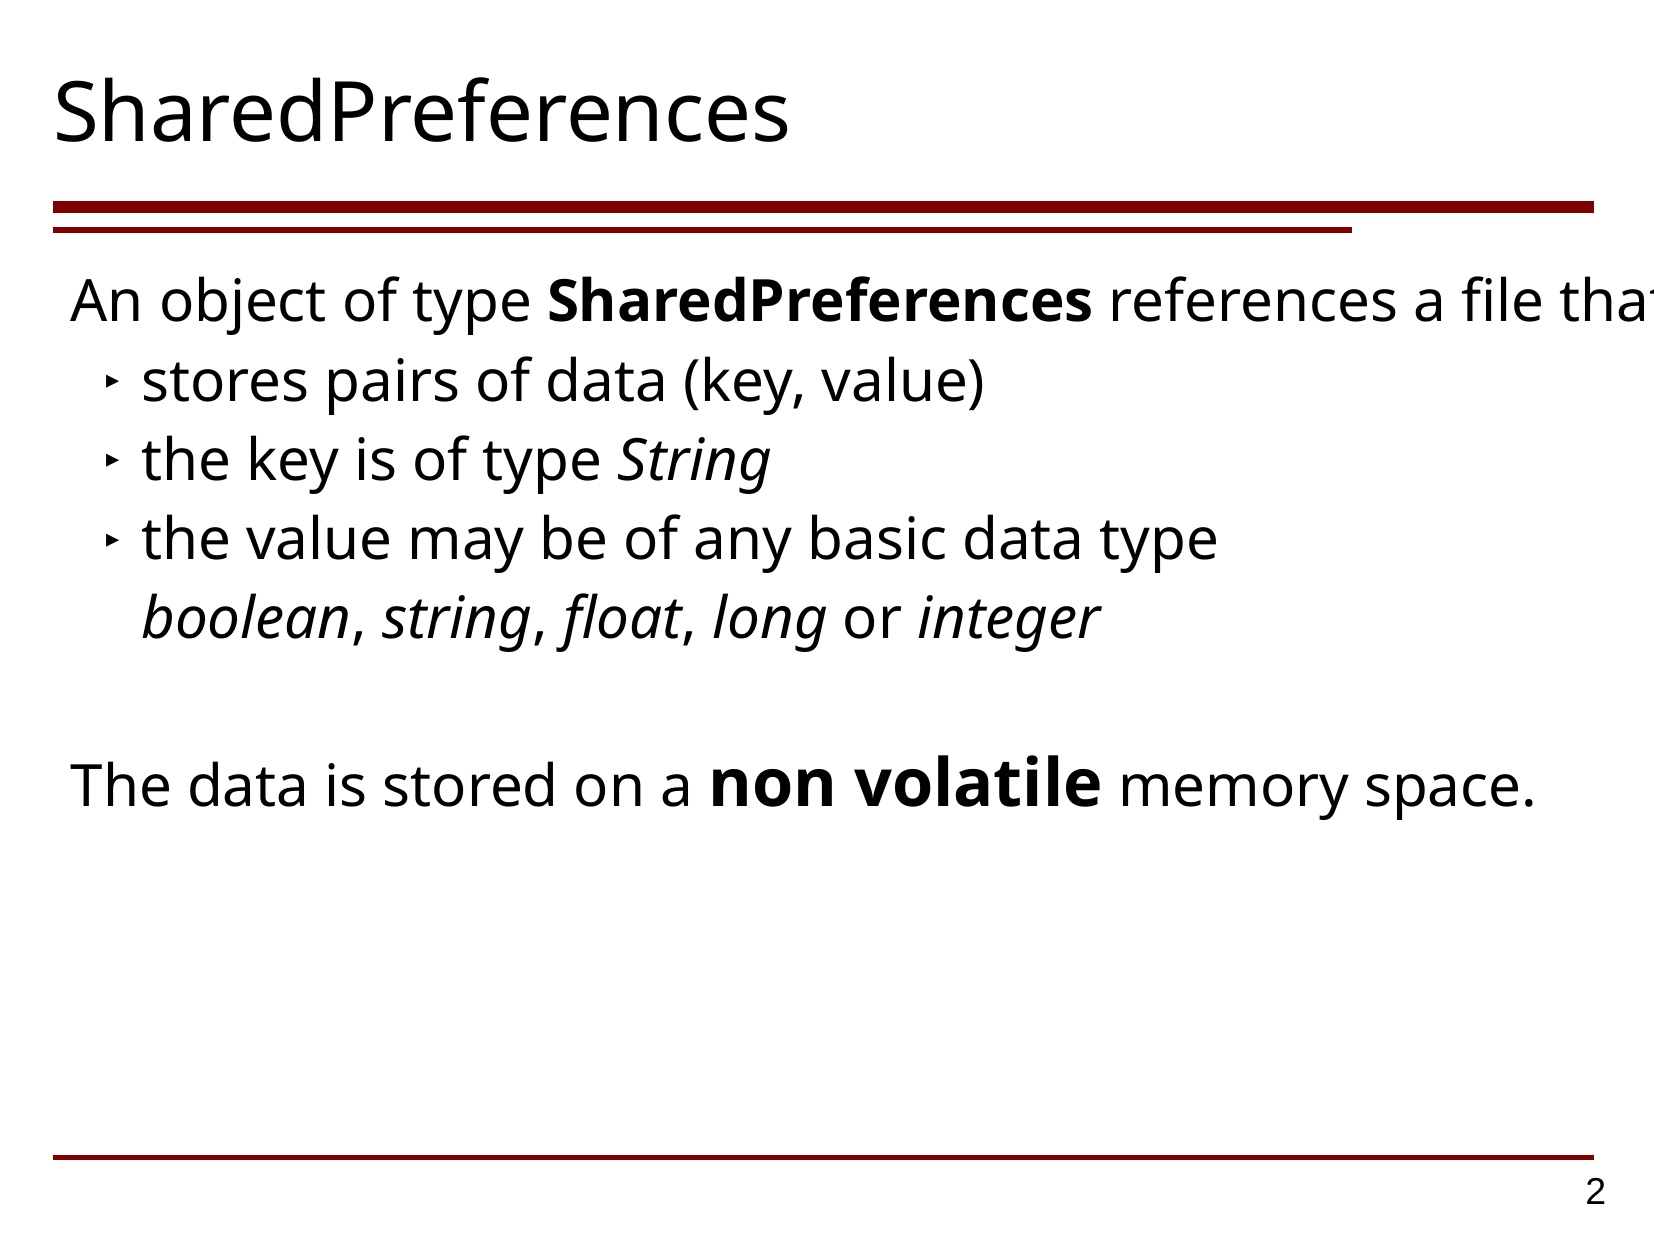

# SharedPreferences
An object of type SharedPreferences references a file that:
stores pairs of data (key, value)
the key is of type String
the value may be of any basic data type
boolean, string, float, long or integer
The data is stored on a non volatile memory space.